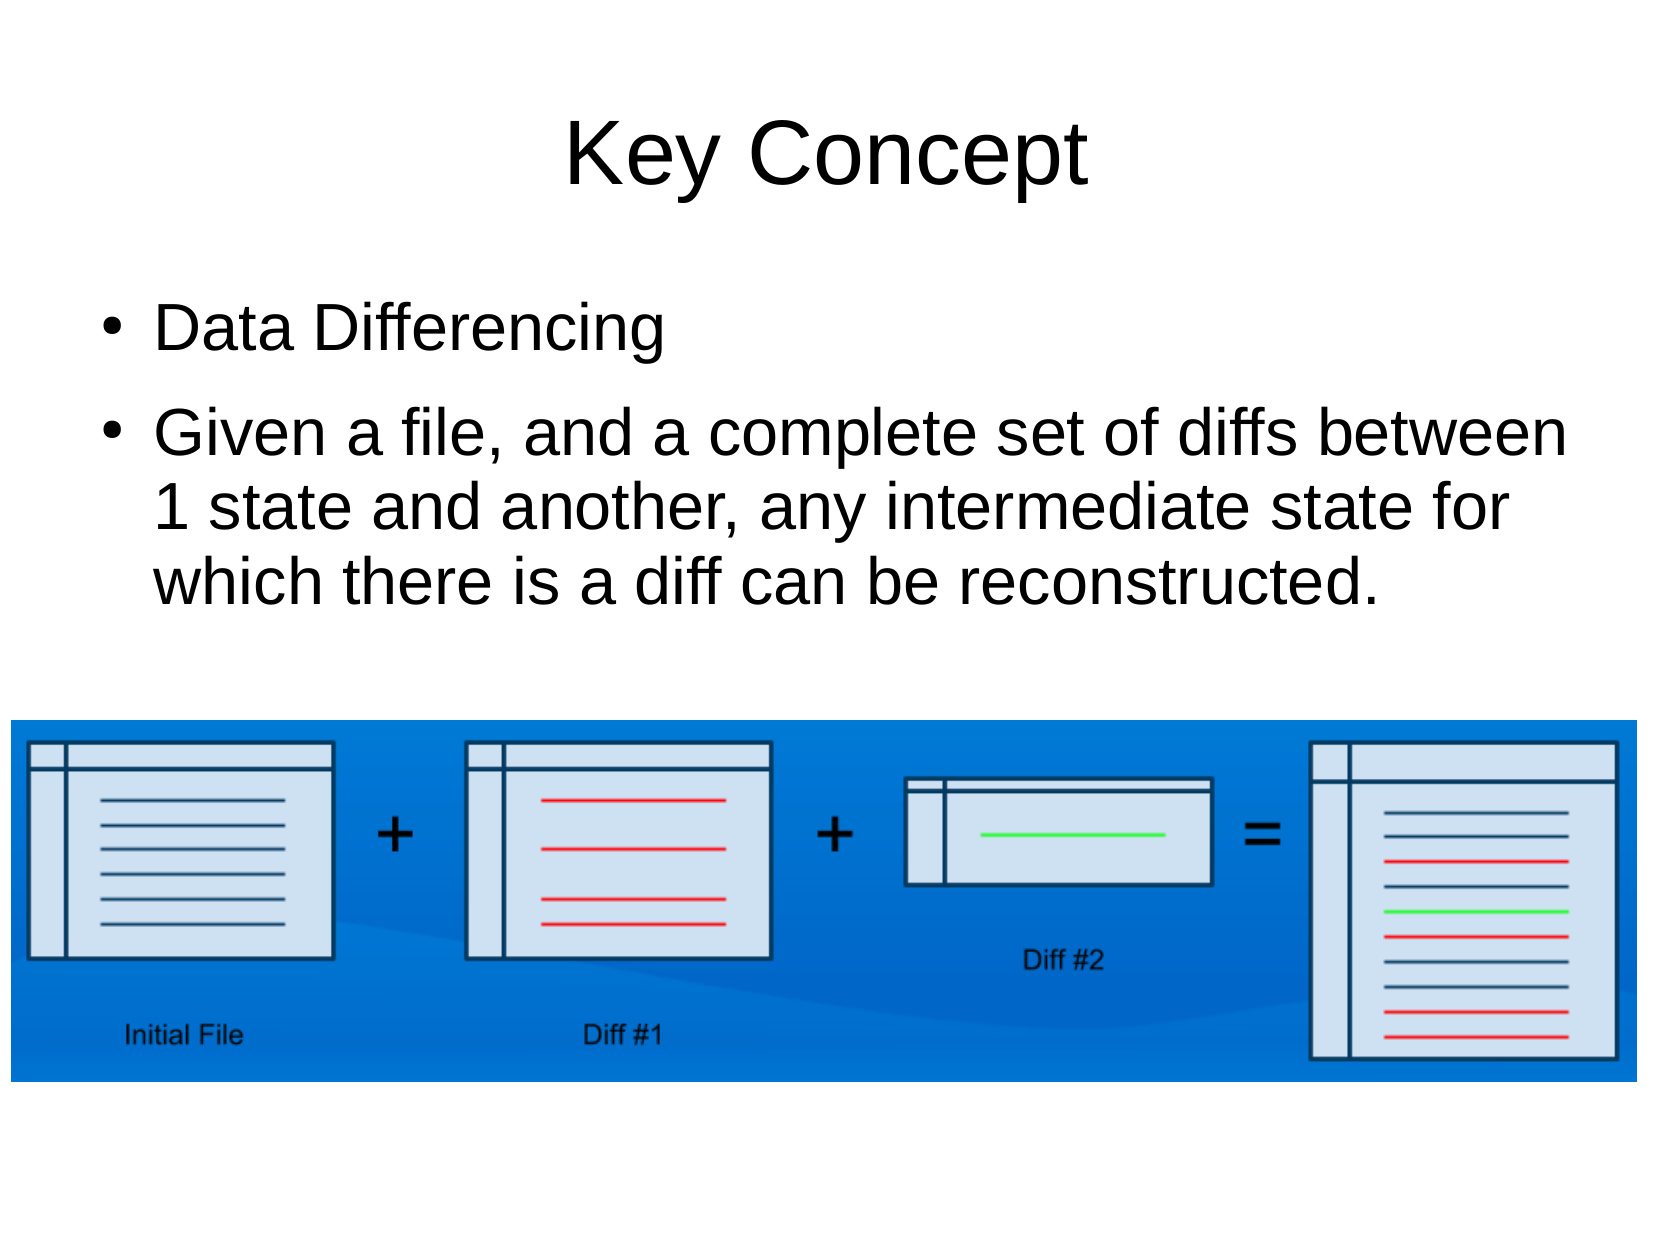

# Key Concept
Data Differencing
Given a file, and a complete set of diffs between 1 state and another, any intermediate state for which there is a diff can be reconstructed.